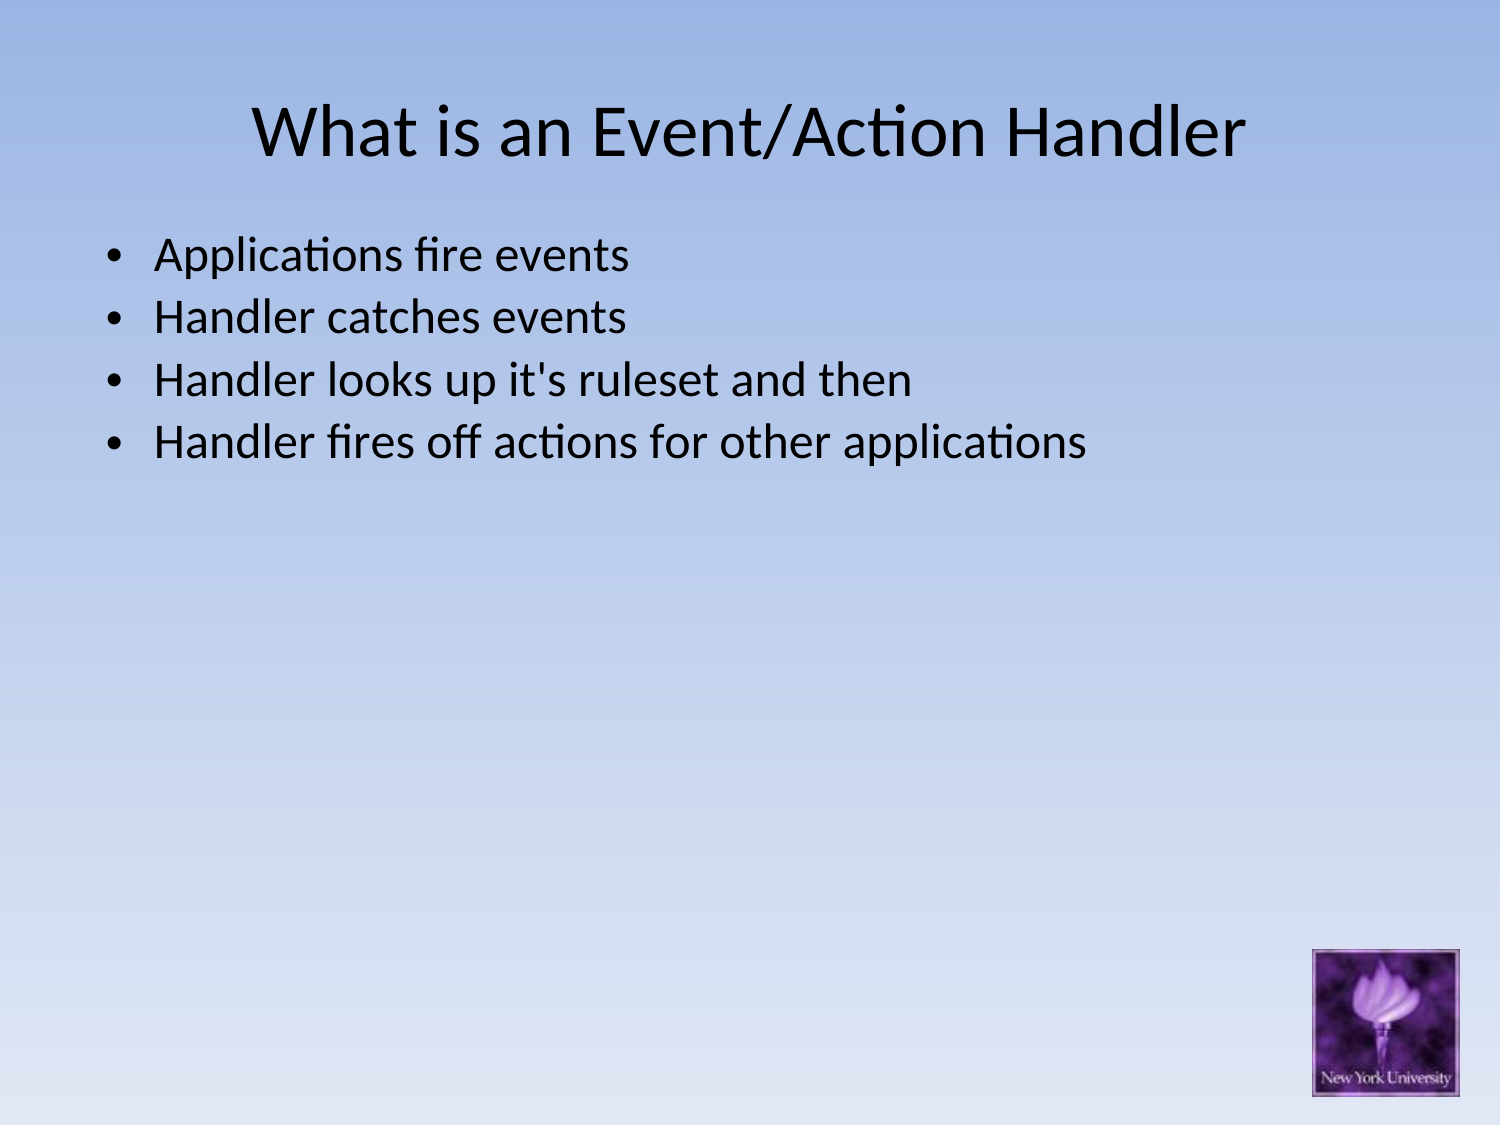

# What is an Event/Action Handler
Applications fire events
Handler catches events
Handler looks up it's ruleset and then
Handler fires off actions for other applications